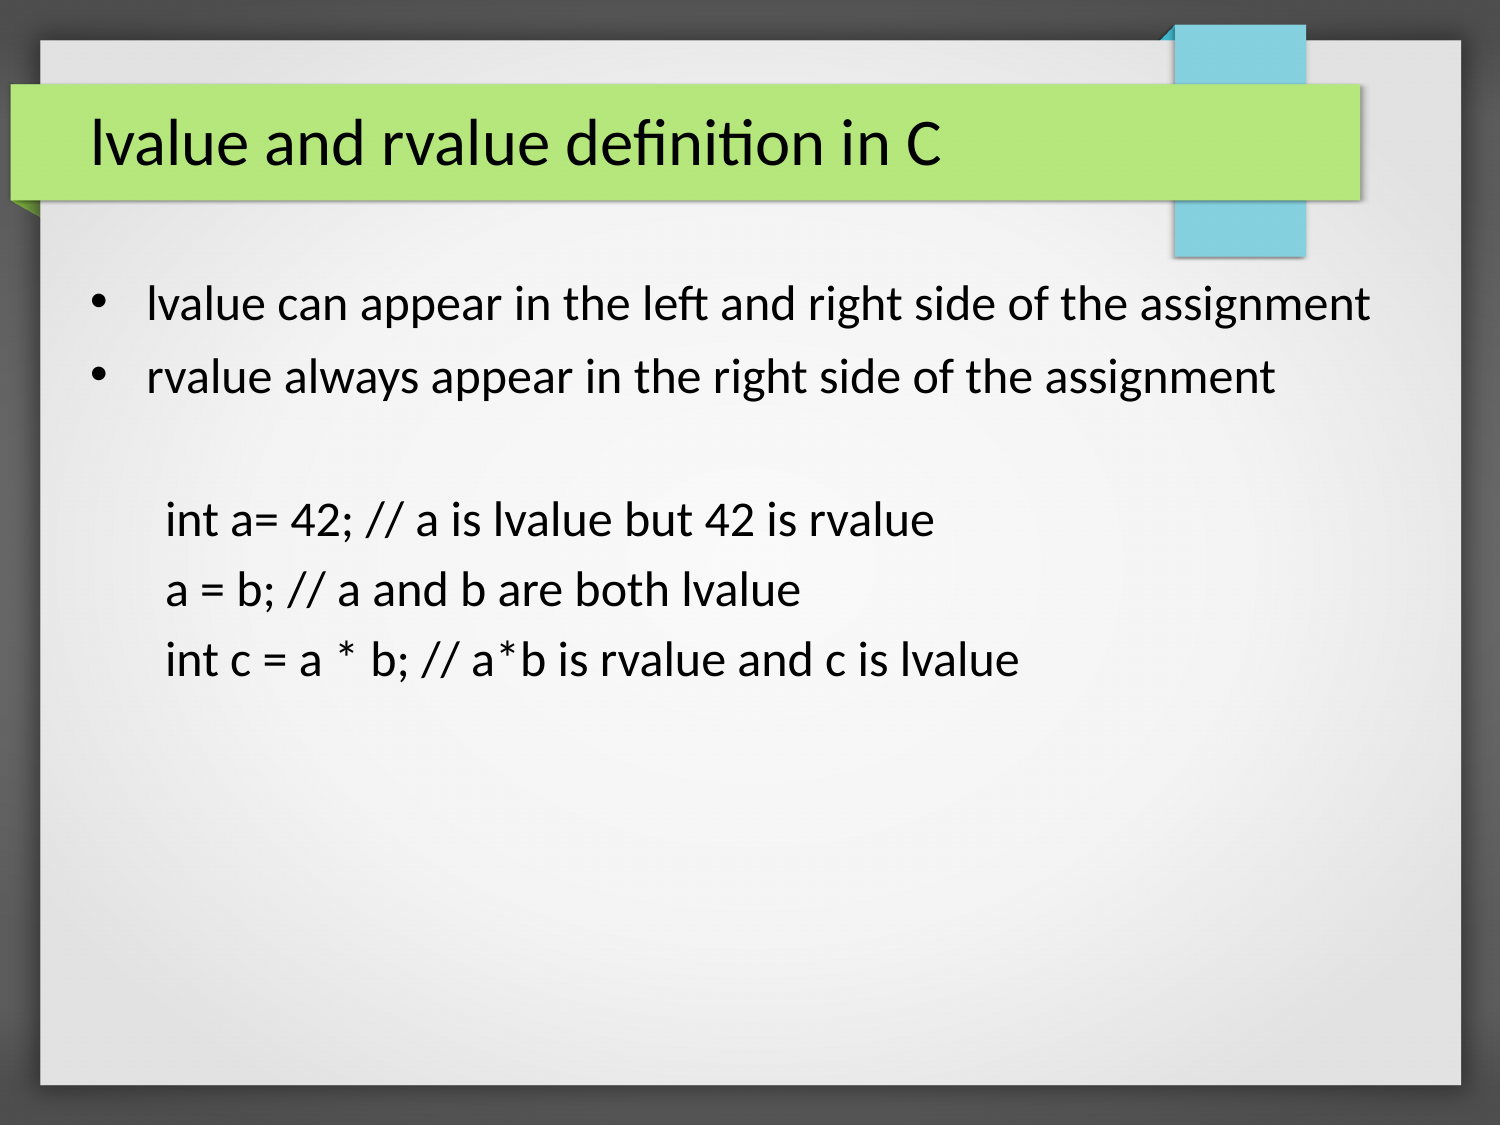

# lvalue and rvalue definition in C
lvalue can appear in the left and right side of the assignment
rvalue always appear in the right side of the assignment
	int a= 42; // a is lvalue but 42 is rvalue
	a = b; // a and b are both lvalue
	int c = a * b; // a*b is rvalue and c is lvalue